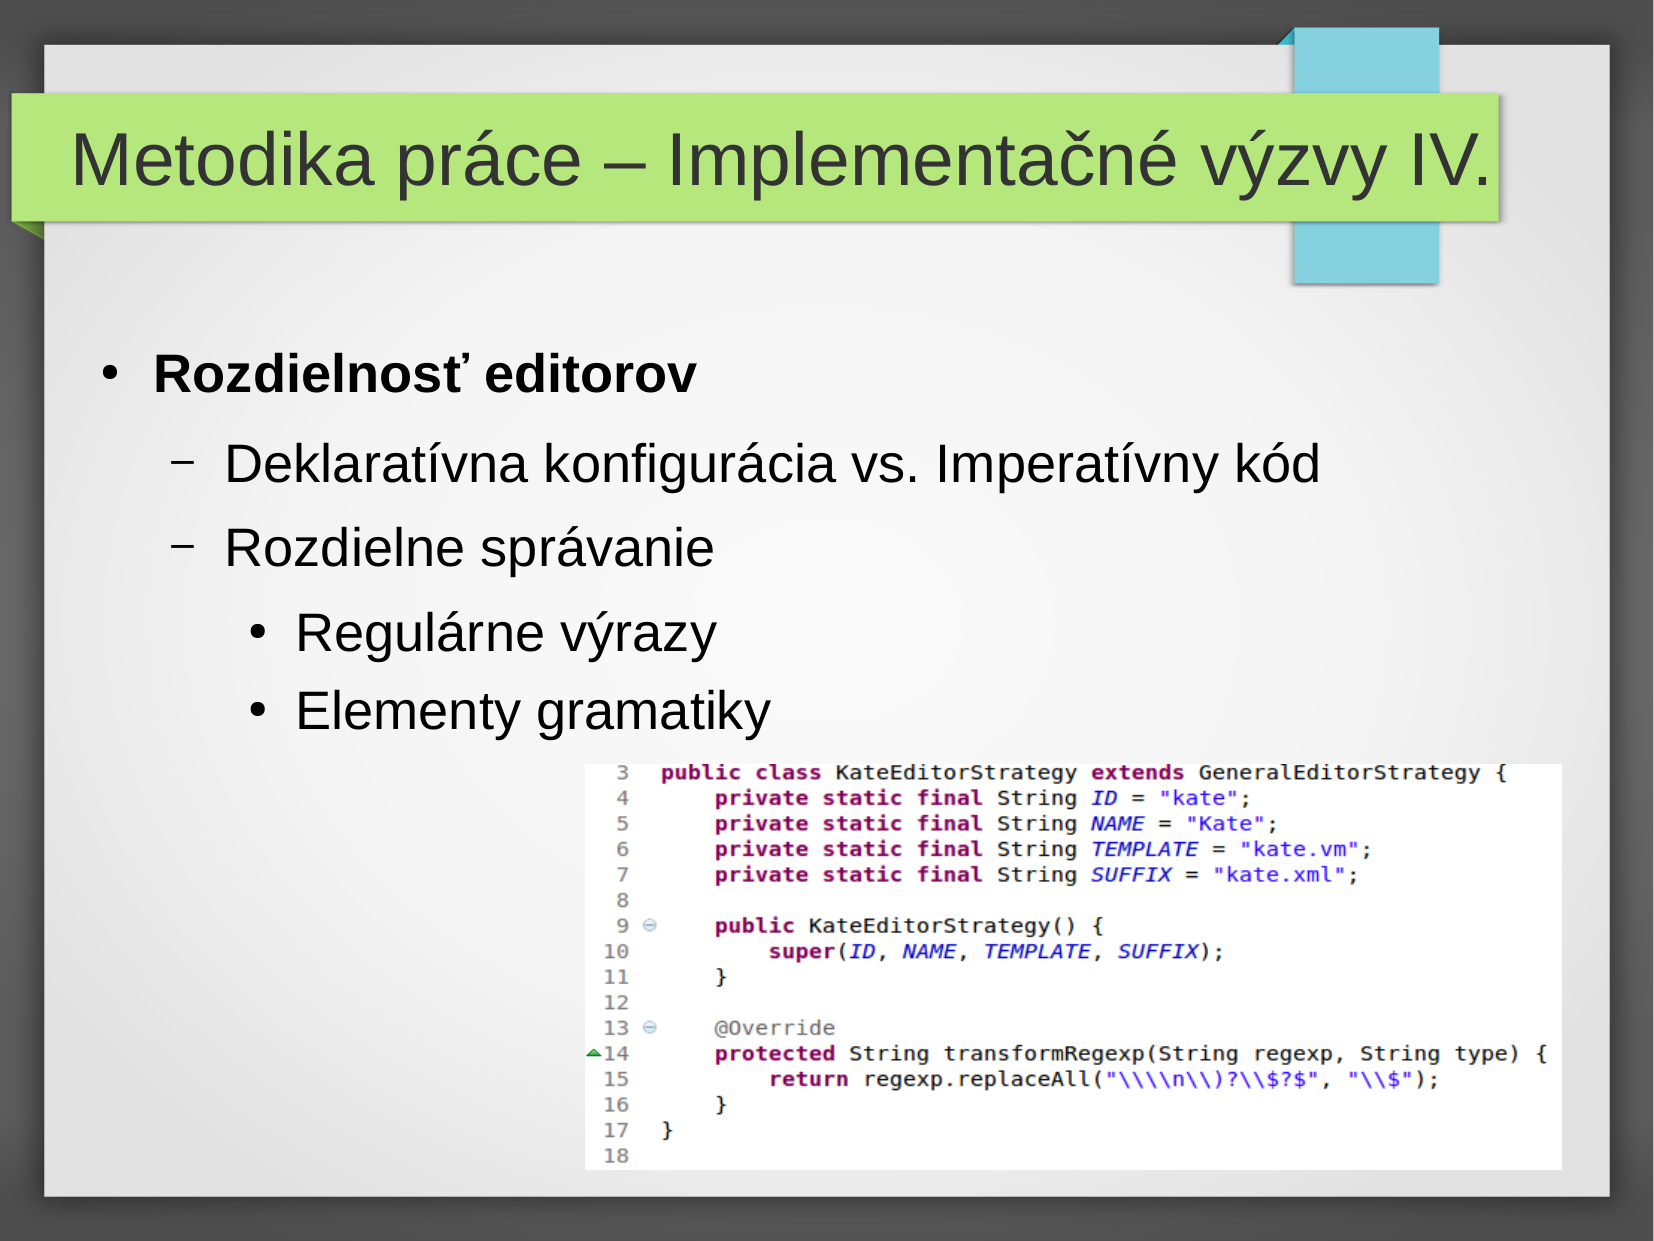

# Metodika práce – Implementačné výzvy IV.
Rozdielnosť editorov
Deklaratívna konfigurácia vs. Imperatívny kód
Rozdielne správanie
Regulárne výrazy
Elementy gramatiky